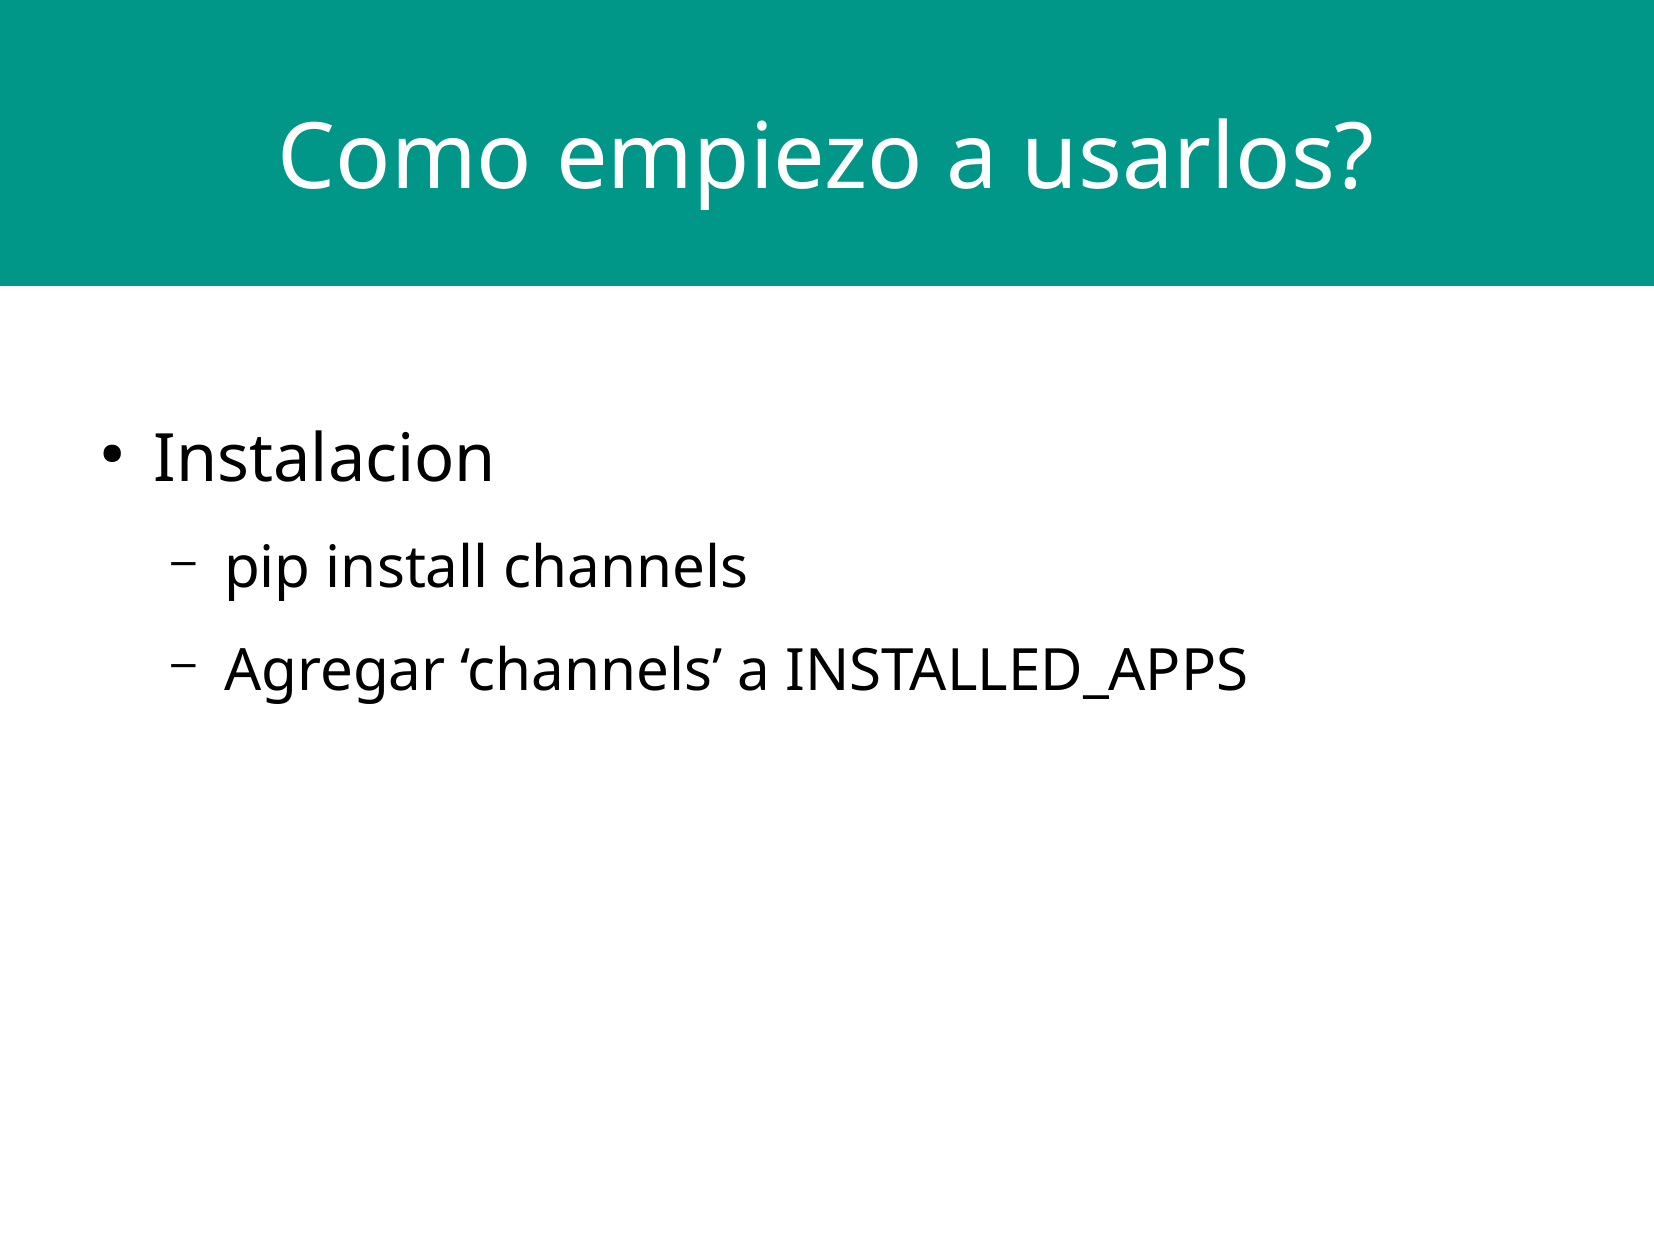

# Como empiezo a usarlos?
Instalacion
pip install channels
Agregar ‘channels’ a INSTALLED_APPS